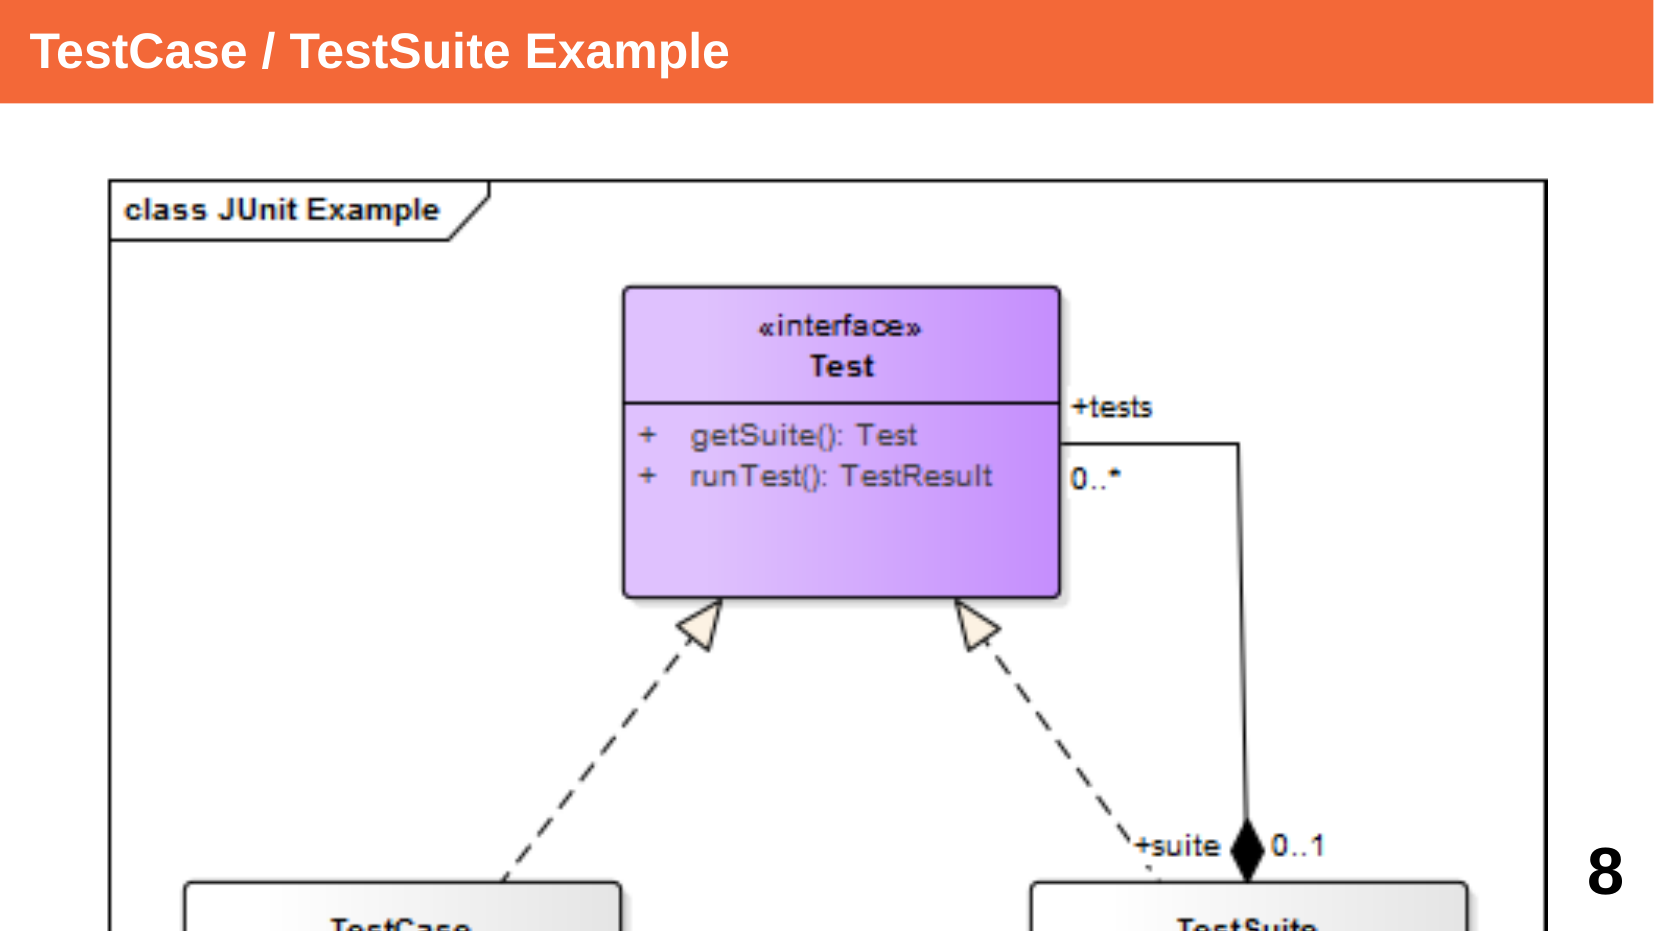

# TestCase / TestSuite Example
Advanced Design and Programming
8
© 2019 Dirk Riehle - Some Rights Reserved